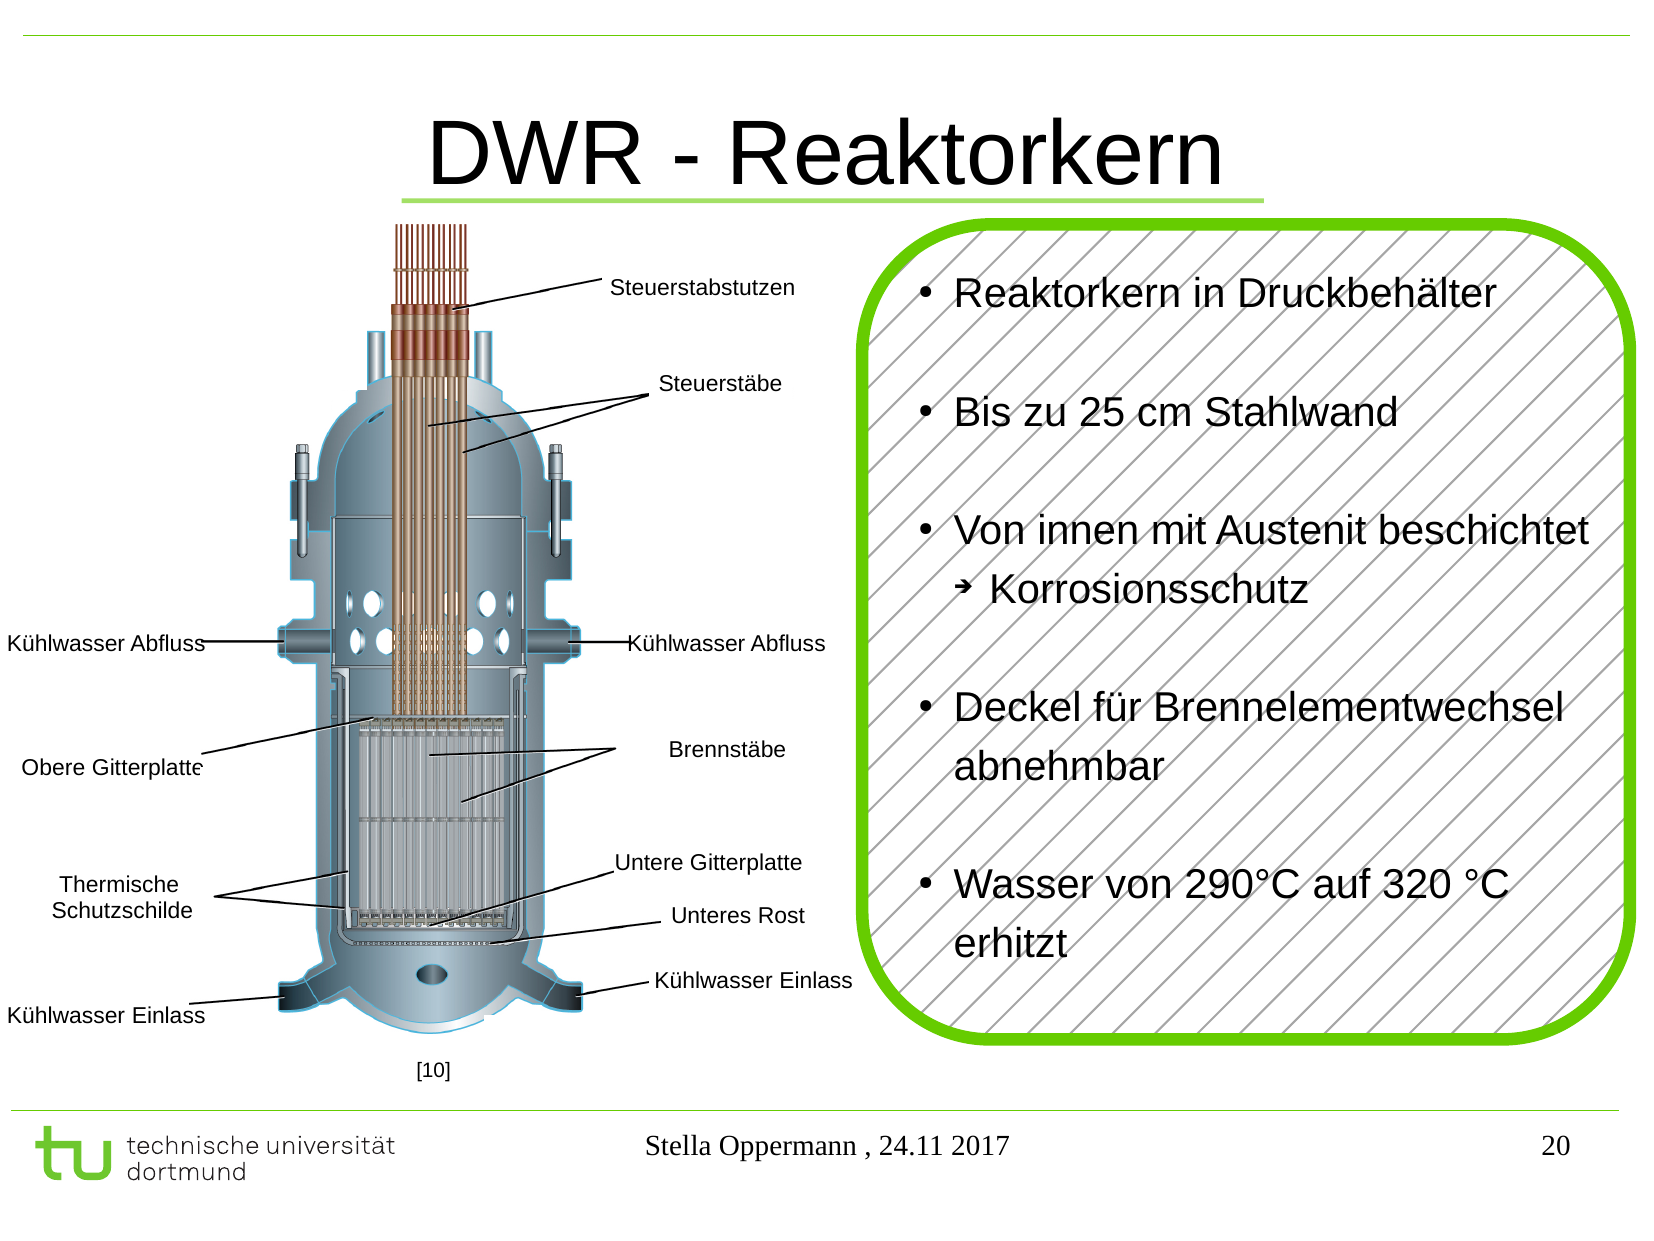

# DWR - Reaktorkern
Reaktorkern in Druckbehälter
Bis zu 25 cm Stahlwand
Von innen mit Austenit beschichtet
Korrosionsschutz
Deckel für Brennelementwechsel abnehmbar
Wasser von 290°C auf 320 °C erhitzt
Steuerstabstutzen
Steuerstäbe
Kühlwasser Abfluss
Kühlwasser Abfluss
Obere Gitterplatte
 Brennstäbe
Untere Gitterplatte
Thermische
 Schutzschilde
Unteres Rost
 Kühlwasser Einlass
Kühlwasser Einlass
[10]
Stella Oppermann , 24.11 2017
20